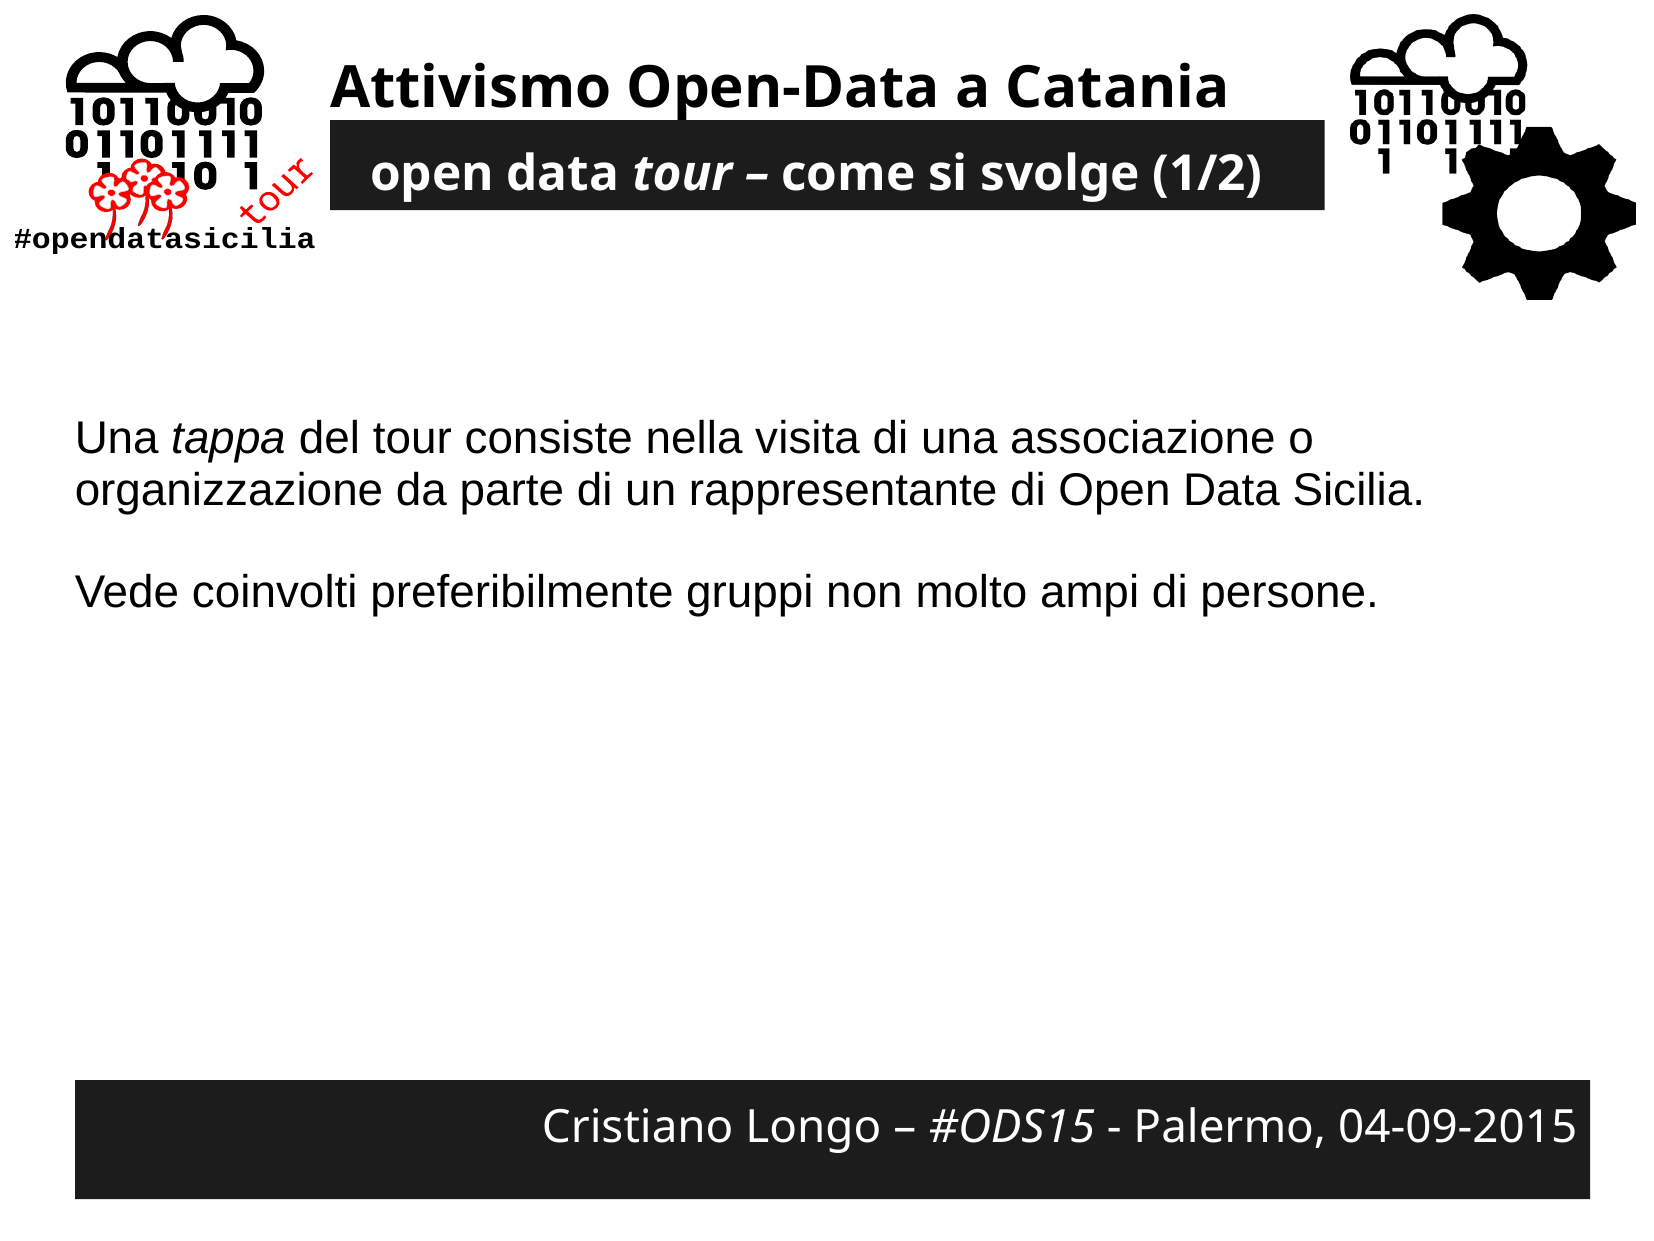

# Attivismo Open-Data a Catania
 open data tour – come si svolge (1/2)
Una tappa del tour consiste nella visita di una associazione o organizzazione da parte di un rappresentante di Open Data Sicilia.
Vede coinvolti preferibilmente gruppi non molto ampi di persone.
 Cristiano Longo – #ODS15 - Palermo, 04-09-2015